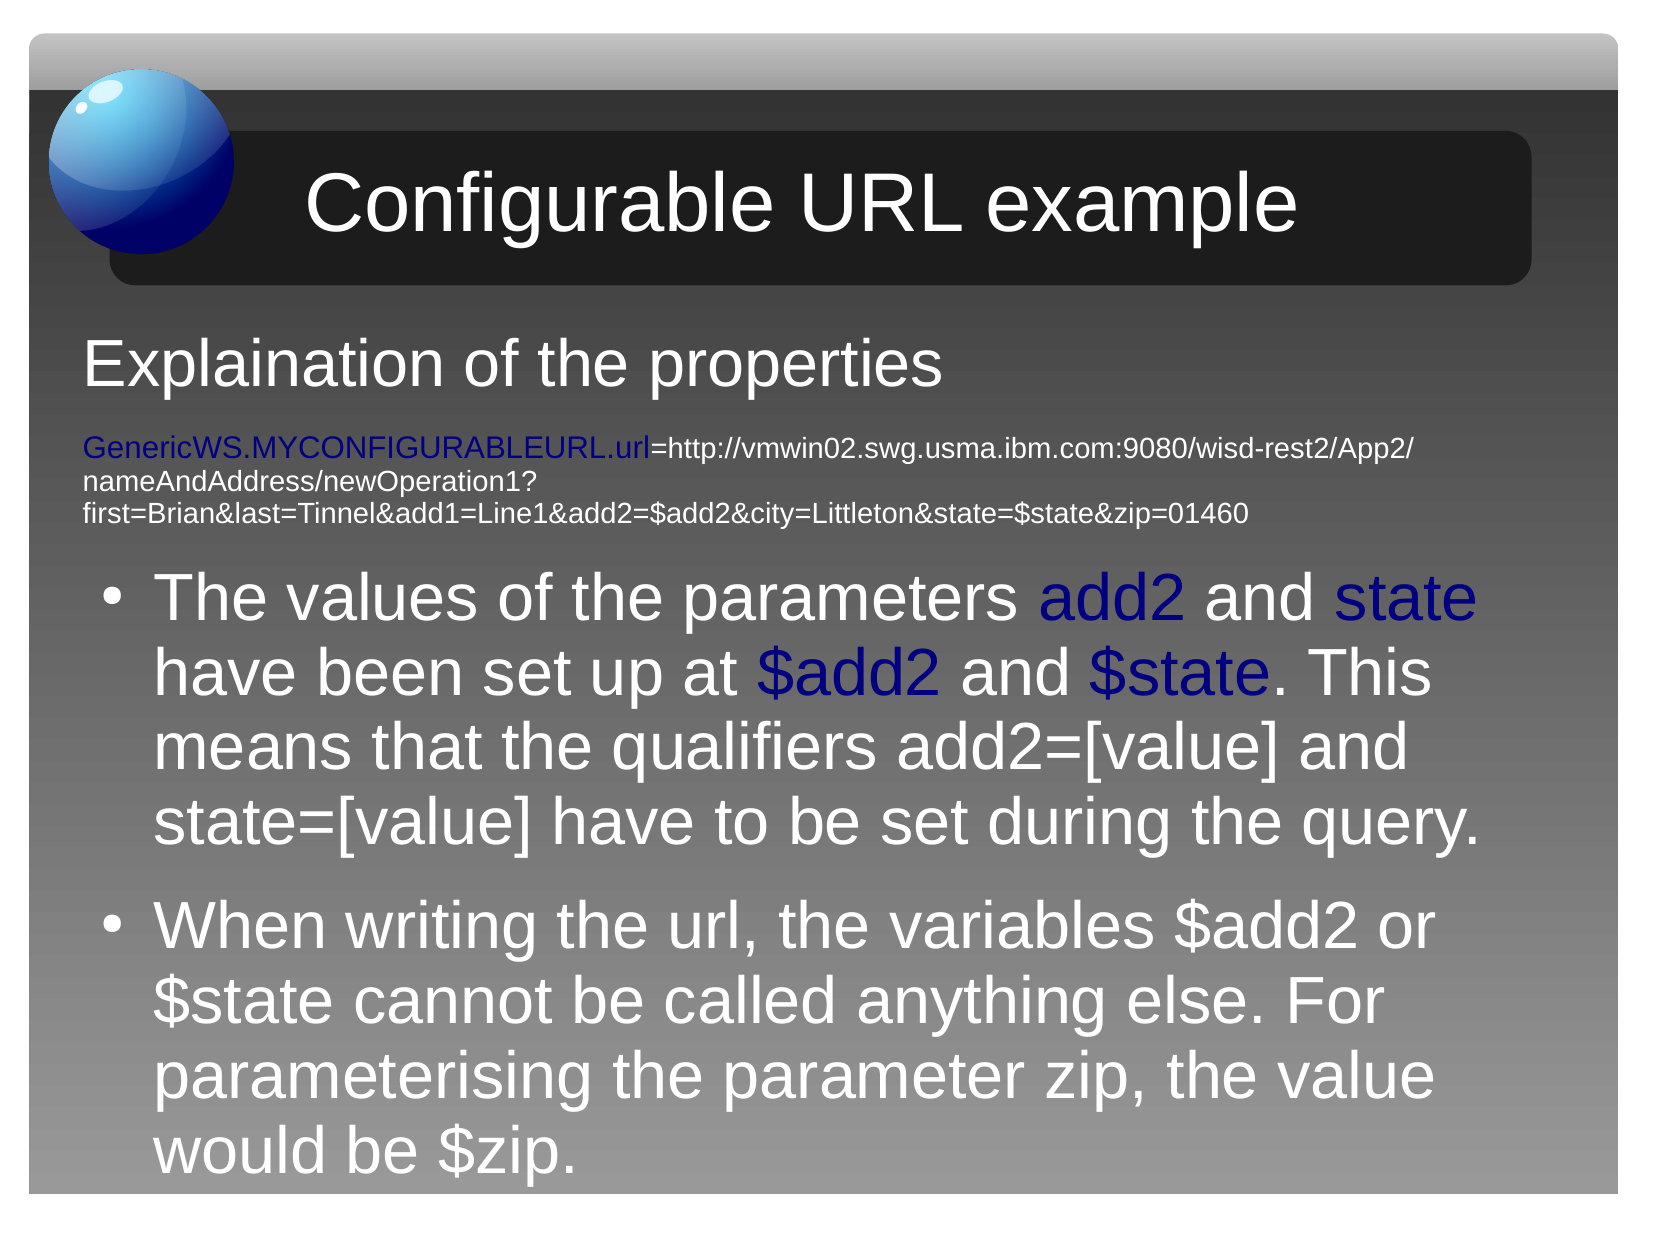

# Configurable URL example
Explaination of the properties
GenericWS.MYCONFIGURABLEURL.url=http://vmwin02.swg.usma.ibm.com:9080/wisd-rest2/App2/nameAndAddress/newOperation1?first=Brian&last=Tinnel&add1=Line1&add2=$add2&city=Littleton&state=$state&zip=01460
The values of the parameters add2 and state have been set up at $add2 and $state. This means that the qualifiers add2=[value] and state=[value] have to be set during the query.
When writing the url, the variables $add2 or $state cannot be called anything else. For parameterising the parameter zip, the value would be $zip.